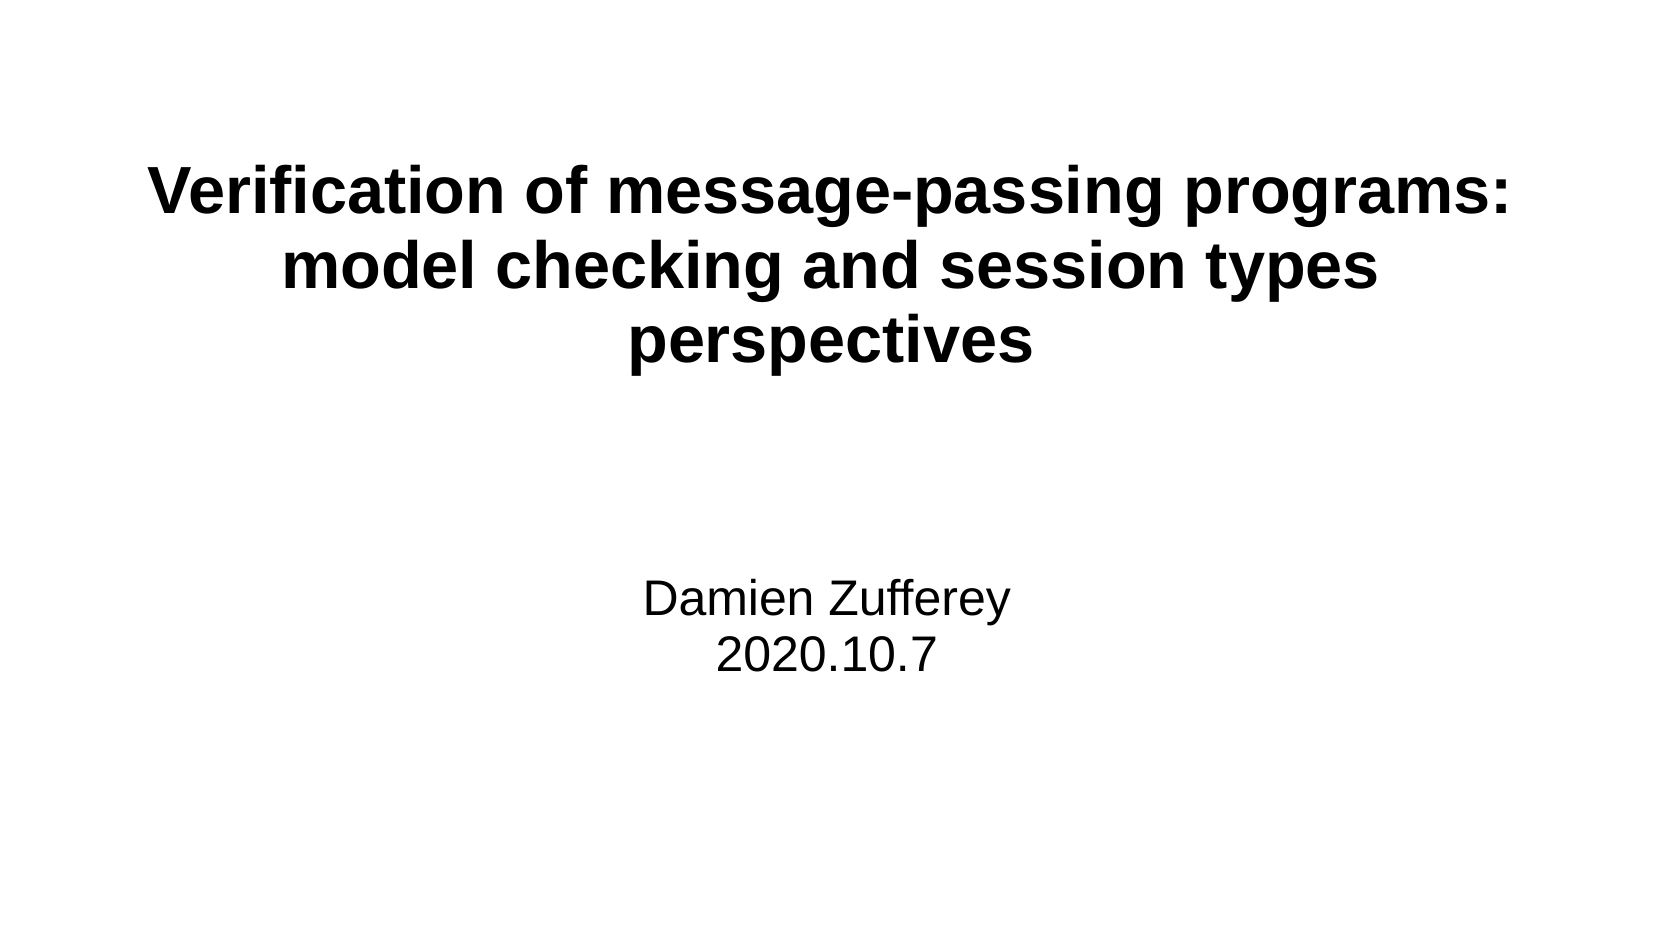

# Verification of message-passing programs: model checking and session types perspectives
Damien Zufferey
2020.10.7